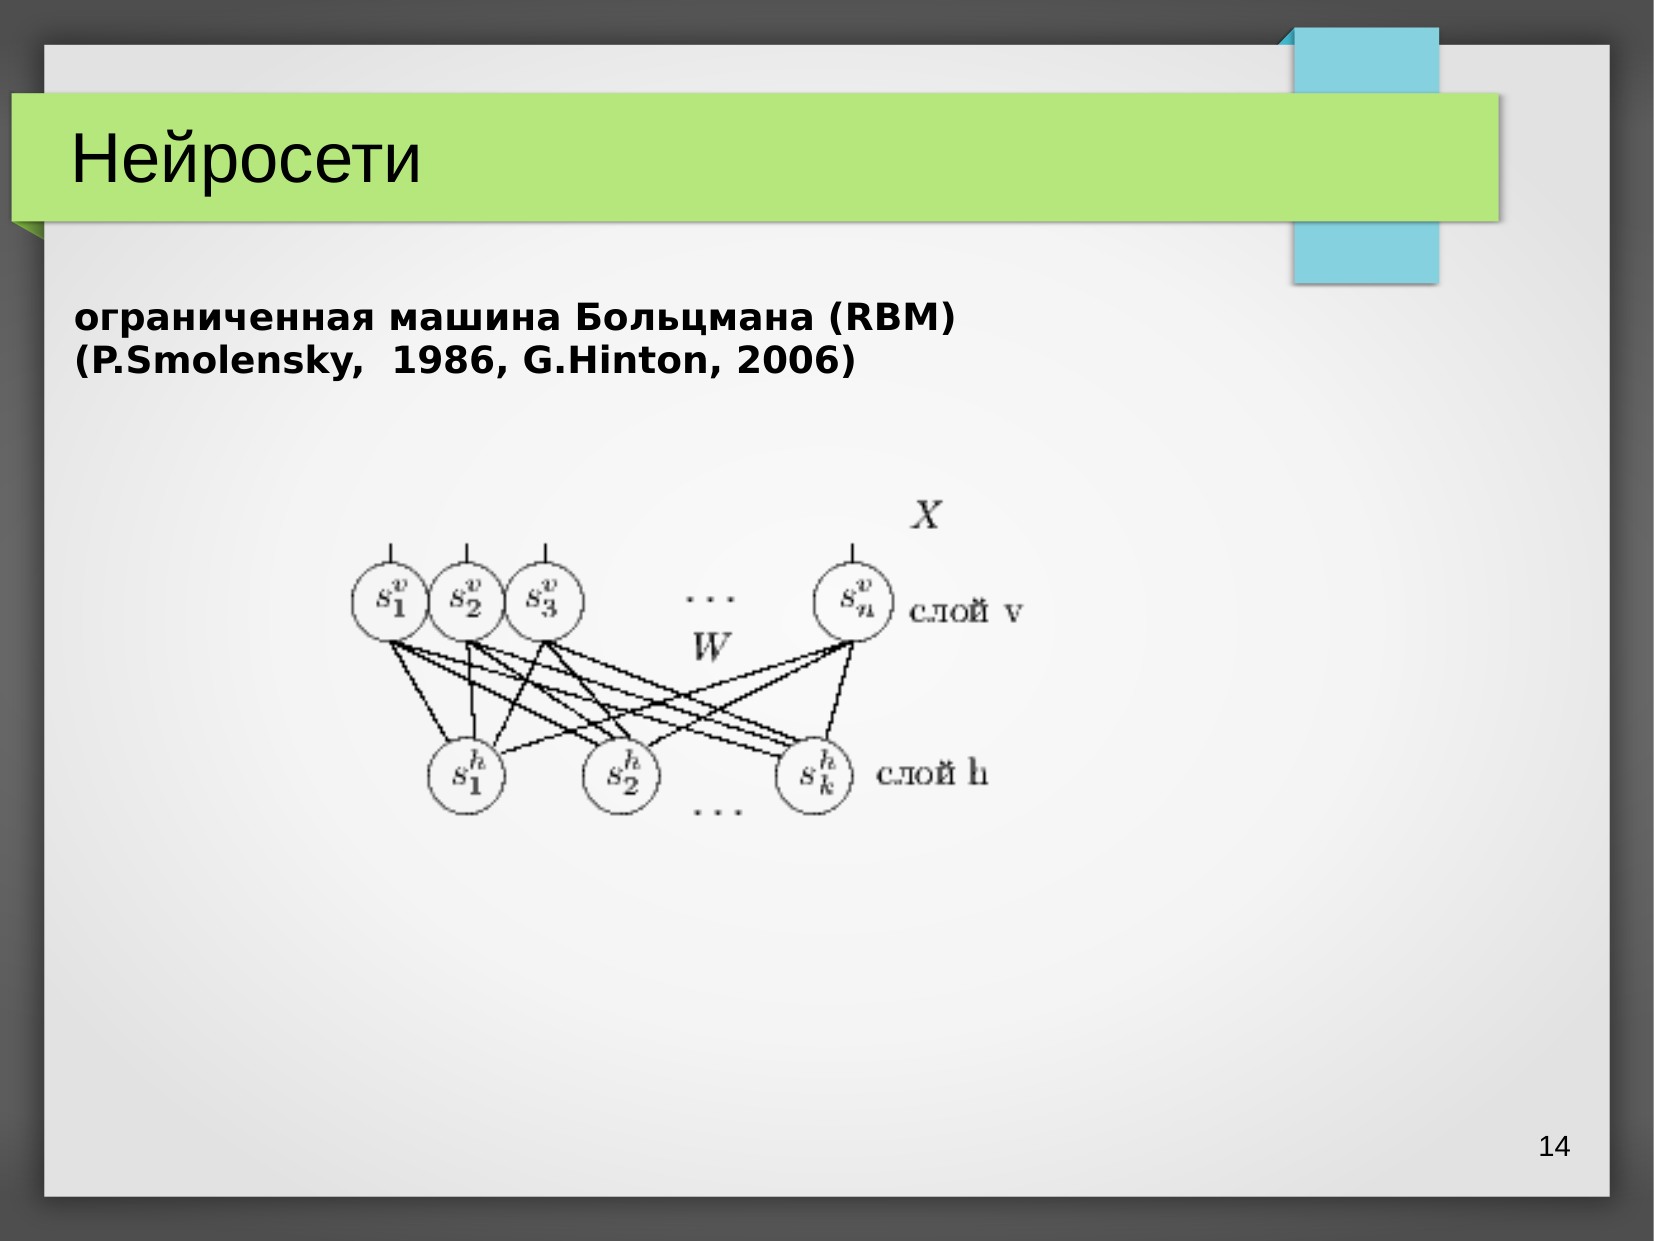

# Нейросети
ограниченная машина Больцмана (RBM)
(P.Smolensky, 1986, G.Hinton, 2006)
14